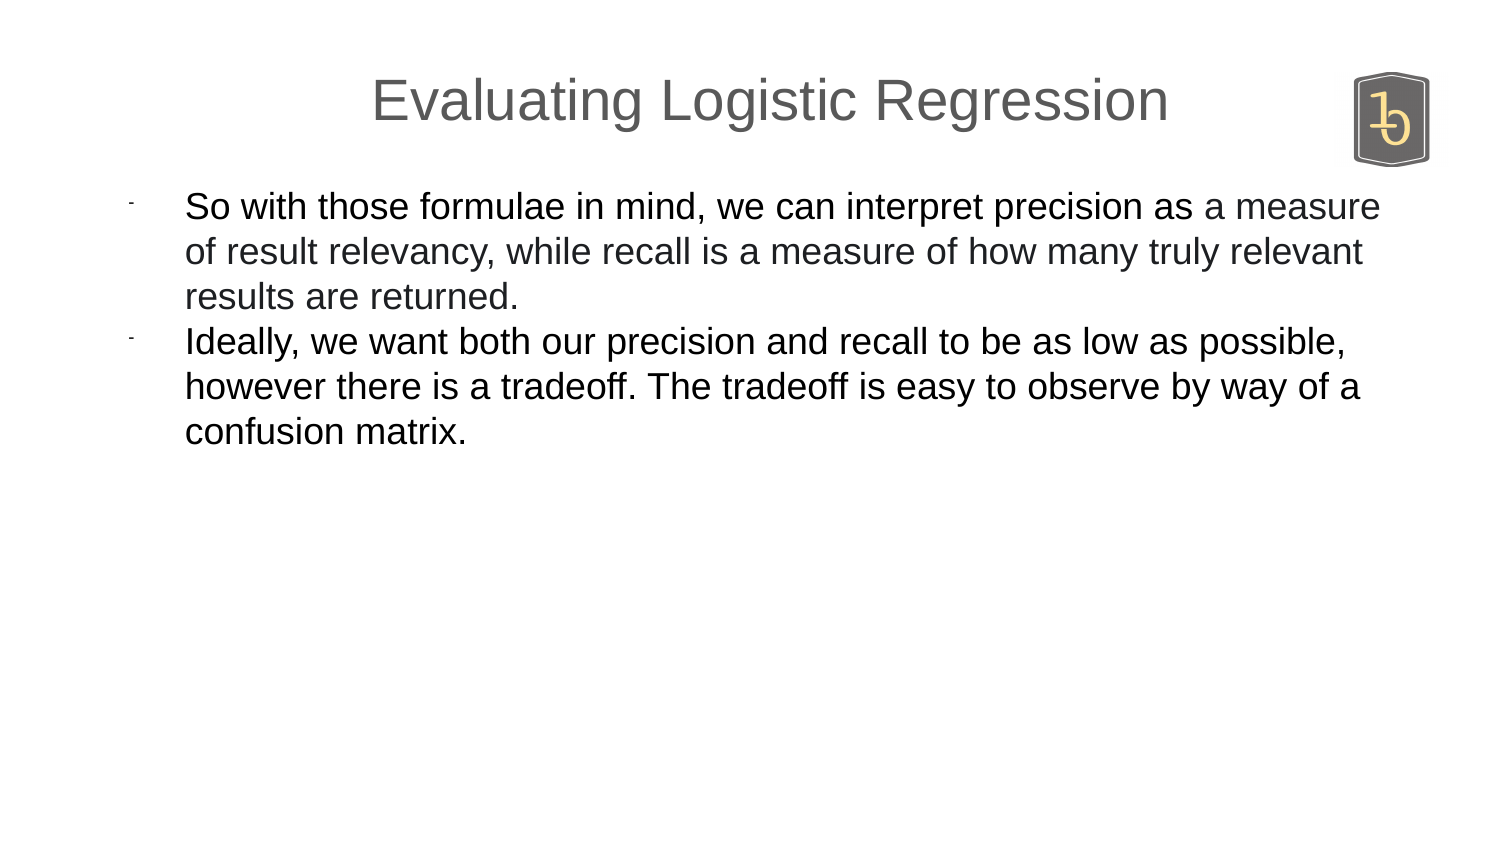

# Evaluating Logistic Regression
So with those formulae in mind, we can interpret precision as a measure of result relevancy, while recall is a measure of how many truly relevant results are returned.
Ideally, we want both our precision and recall to be as low as possible, however there is a tradeoff. The tradeoff is easy to observe by way of a confusion matrix.